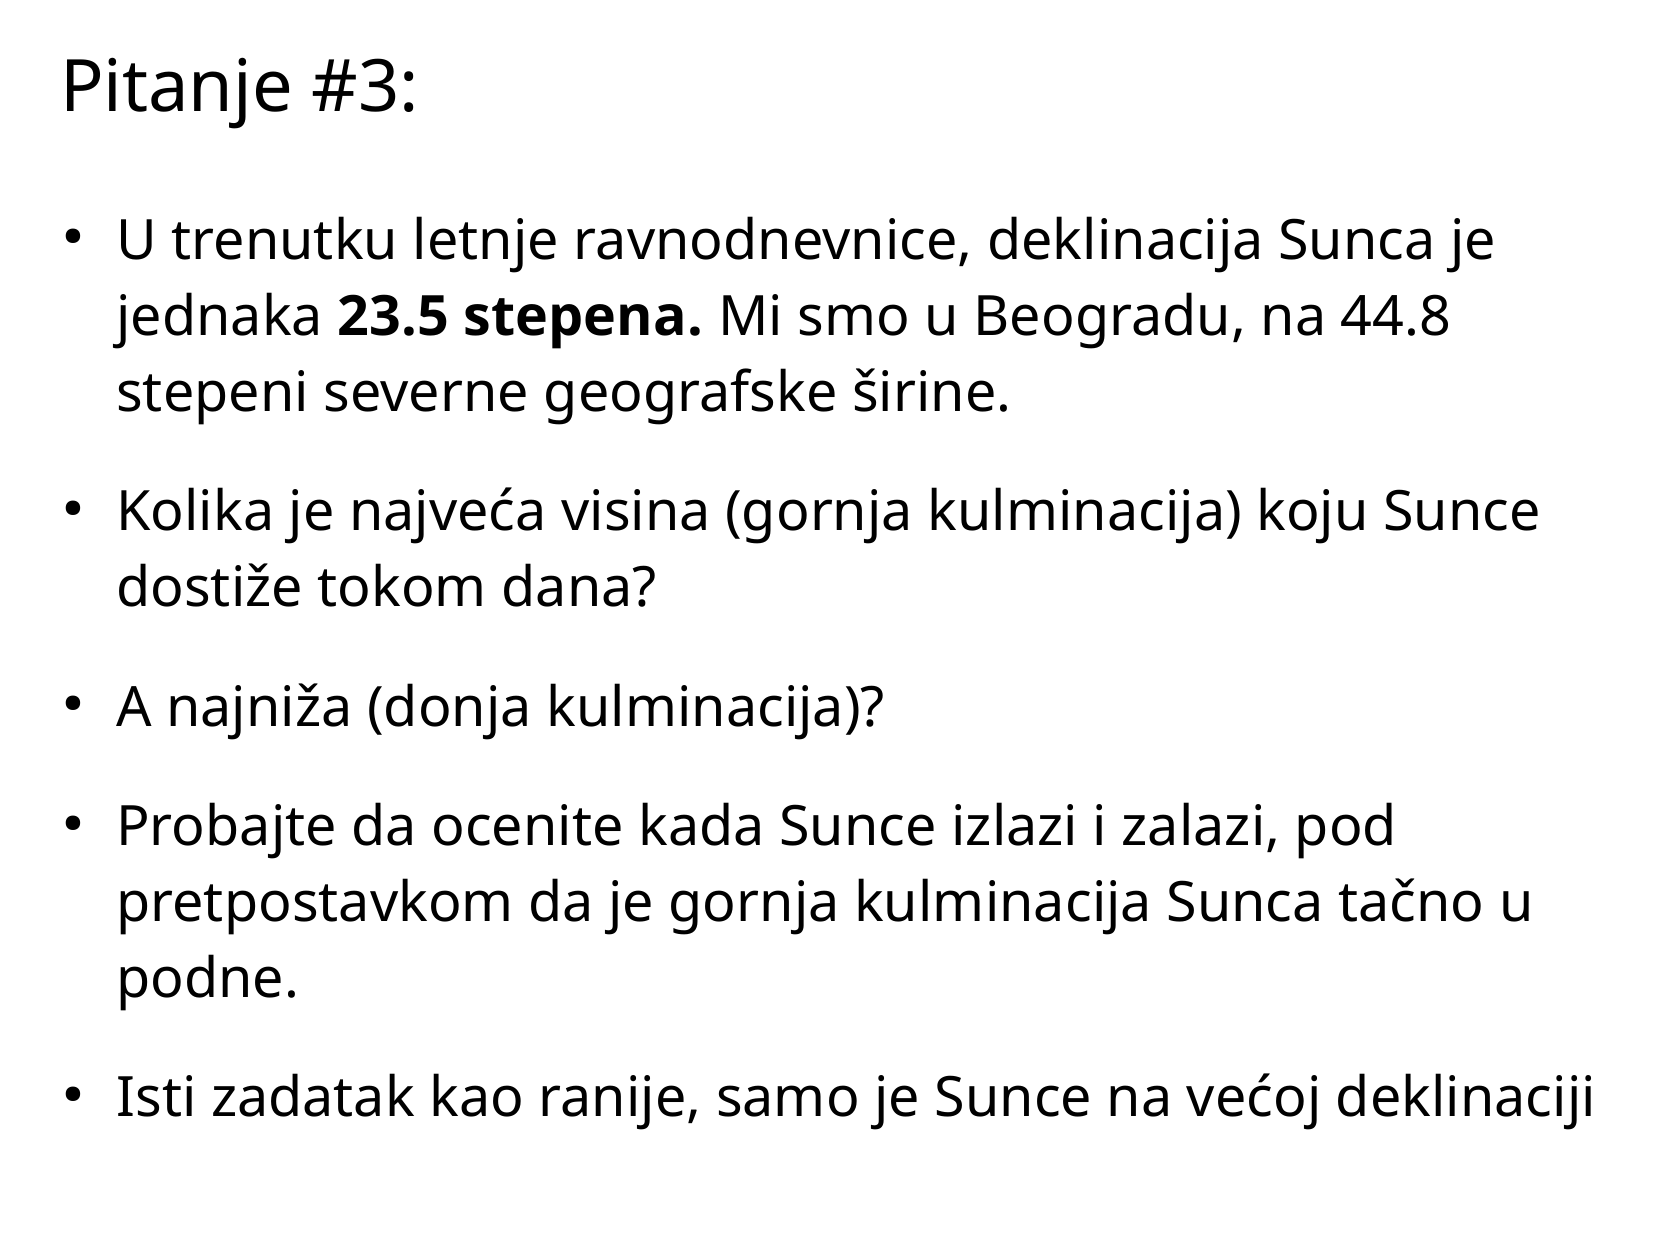

# Pitanje #3:
U trenutku letnje ravnodnevnice, deklinacija Sunca je jednaka 23.5 stepena. Mi smo u Beogradu, na 44.8 stepeni severne geografske širine.
Kolika je najveća visina (gornja kulminacija) koju Sunce dostiže tokom dana?
A najniža (donja kulminacija)?
Probajte da ocenite kada Sunce izlazi i zalazi, pod pretpostavkom da je gornja kulminacija Sunca tačno u podne.
Isti zadatak kao ranije, samo je Sunce na većoj deklinaciji